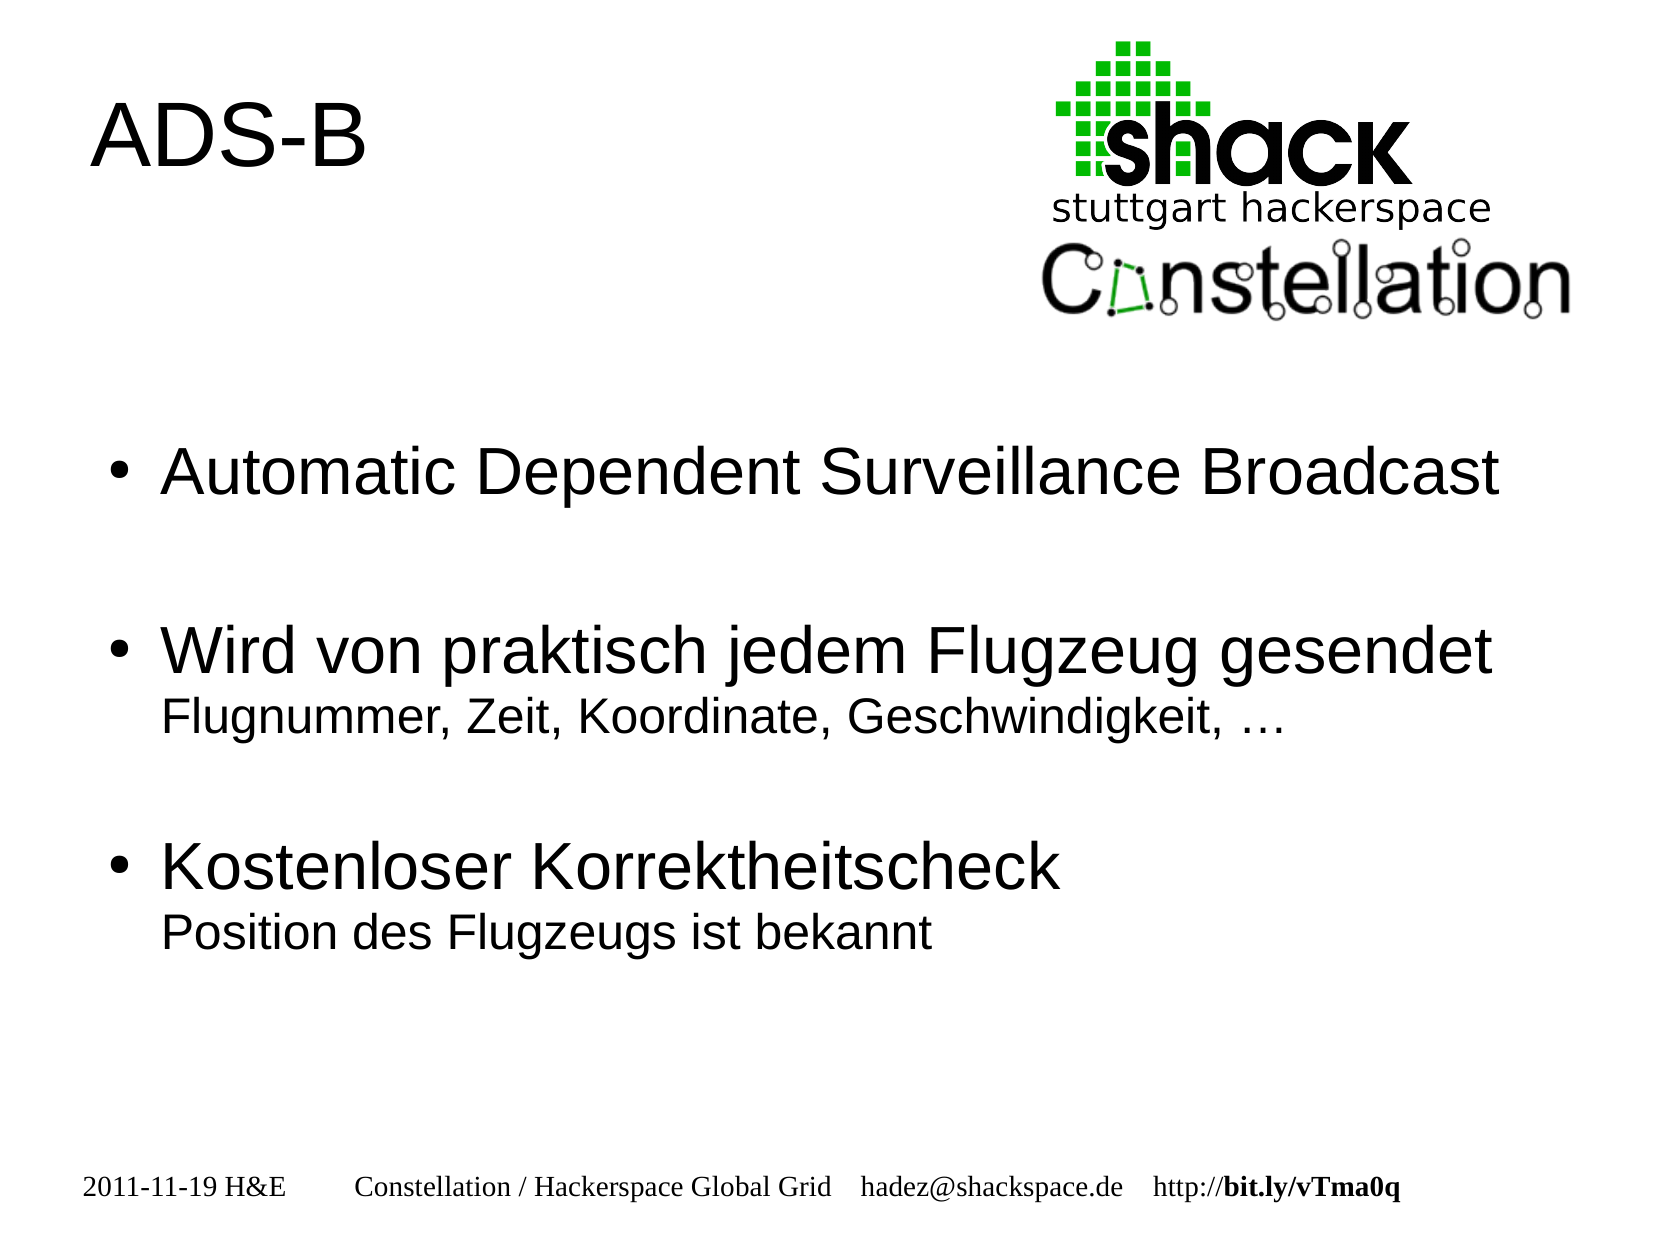

# ADS-B
Automatic Dependent Surveillance Broadcast
Wird von praktisch jedem Flugzeug gesendet
Flugnummer, Zeit, Koordinate, Geschwindigkeit, …
Kostenloser Korrektheitscheck
Position des Flugzeugs ist bekannt